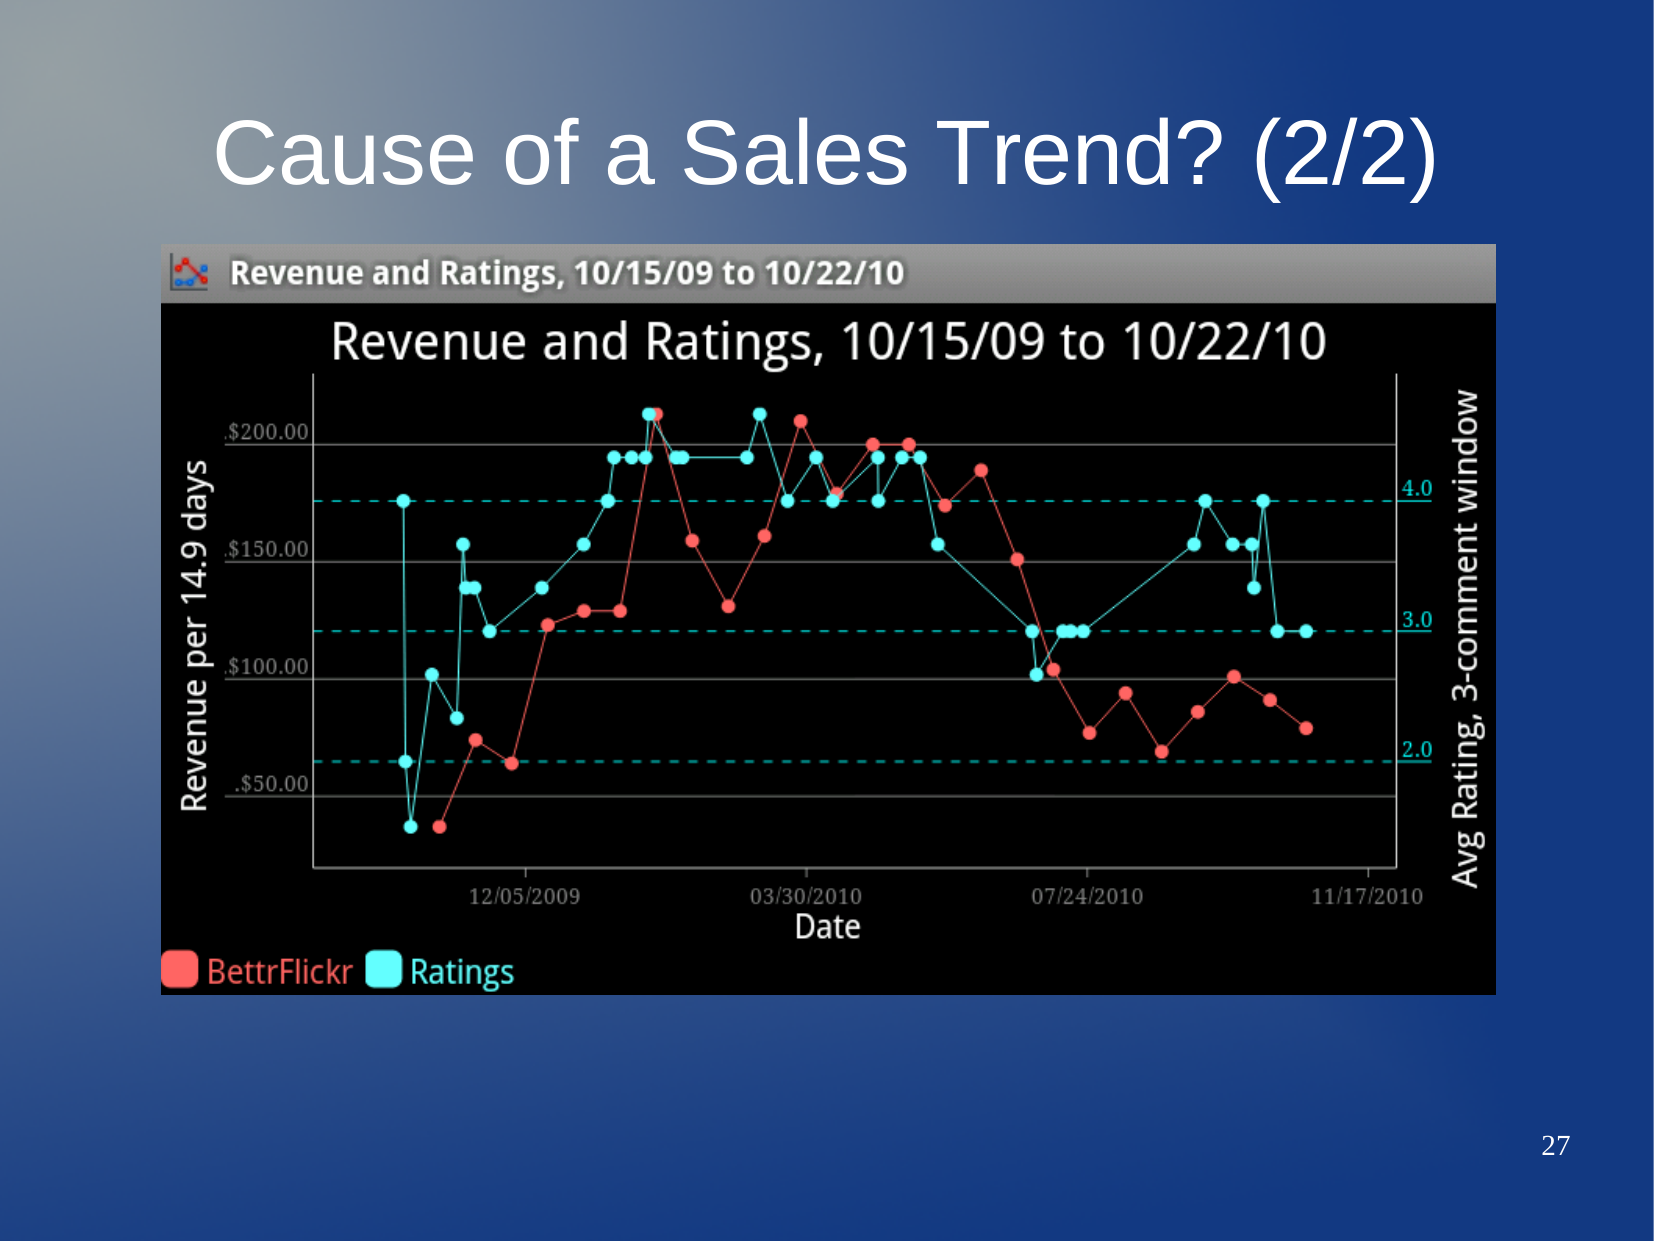

# Cause of a Sales Trend? (2/2)
27